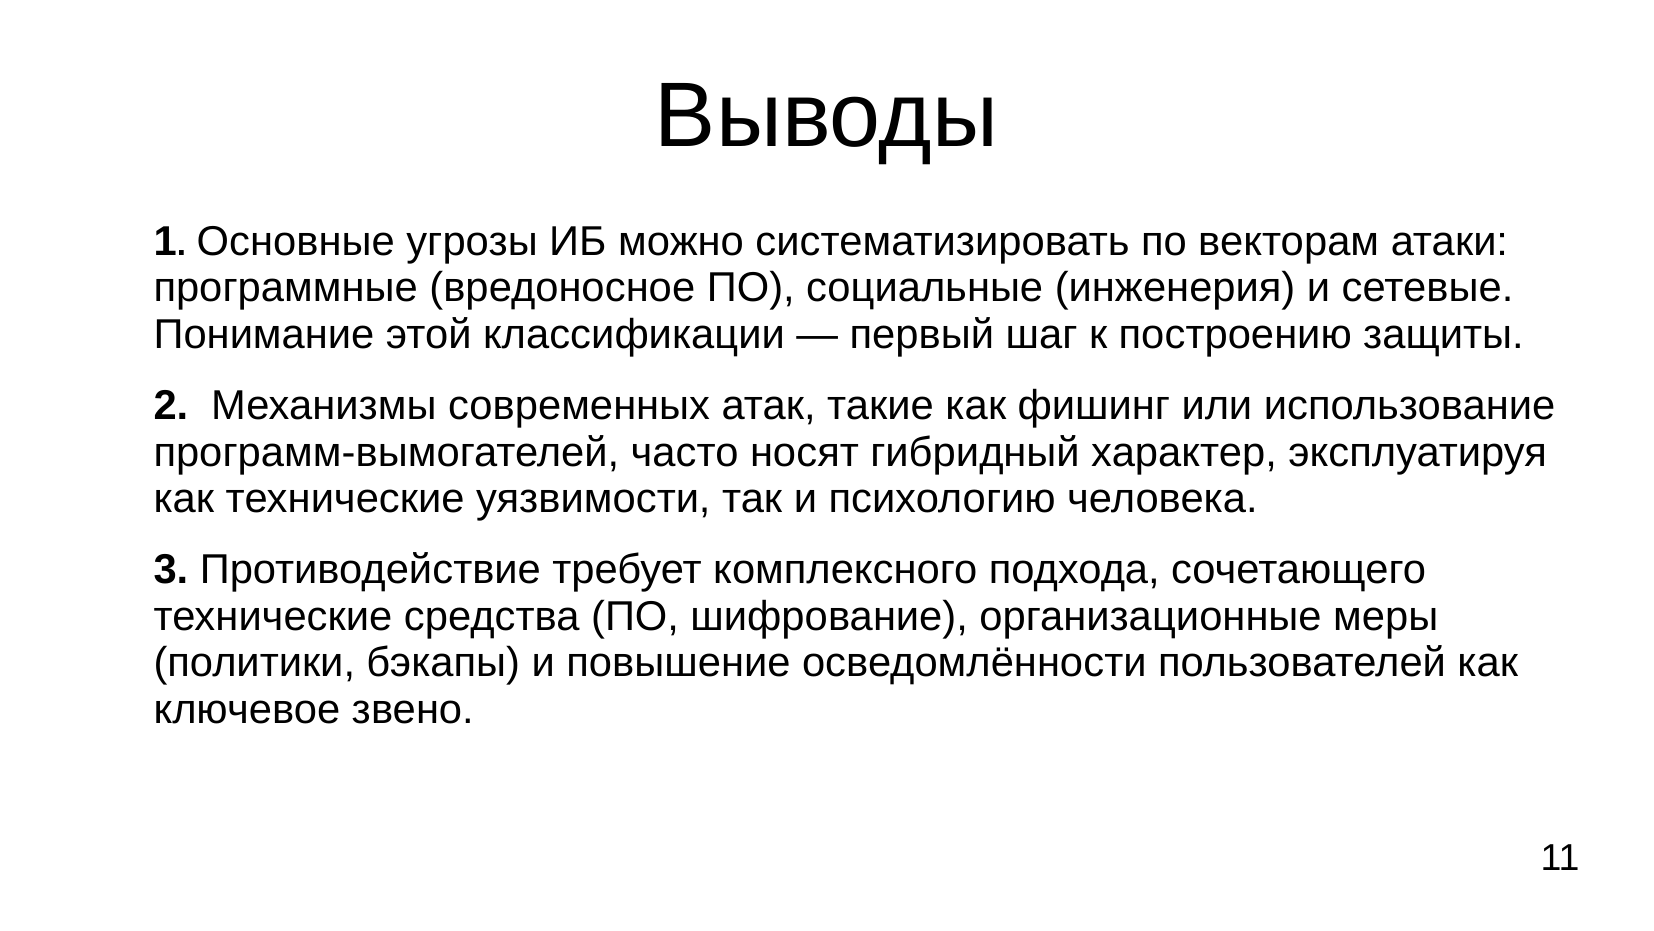

# Выводы
1. Основные угрозы ИБ можно систематизировать по векторам атаки: программные (вредоносное ПО), социальные (инженерия) и сетевые. Понимание этой классификации — первый шаг к построению защиты.
2. Механизмы современных атак, такие как фишинг или использование программ-вымогателей, часто носят гибридный характер, эксплуатируя как технические уязвимости, так и психологию человека.
3. Противодействие требует комплексного подхода, сочетающего технические средства (ПО, шифрование), организационные меры (политики, бэкапы) и повышение осведомлённости пользователей как ключевое звено.
11